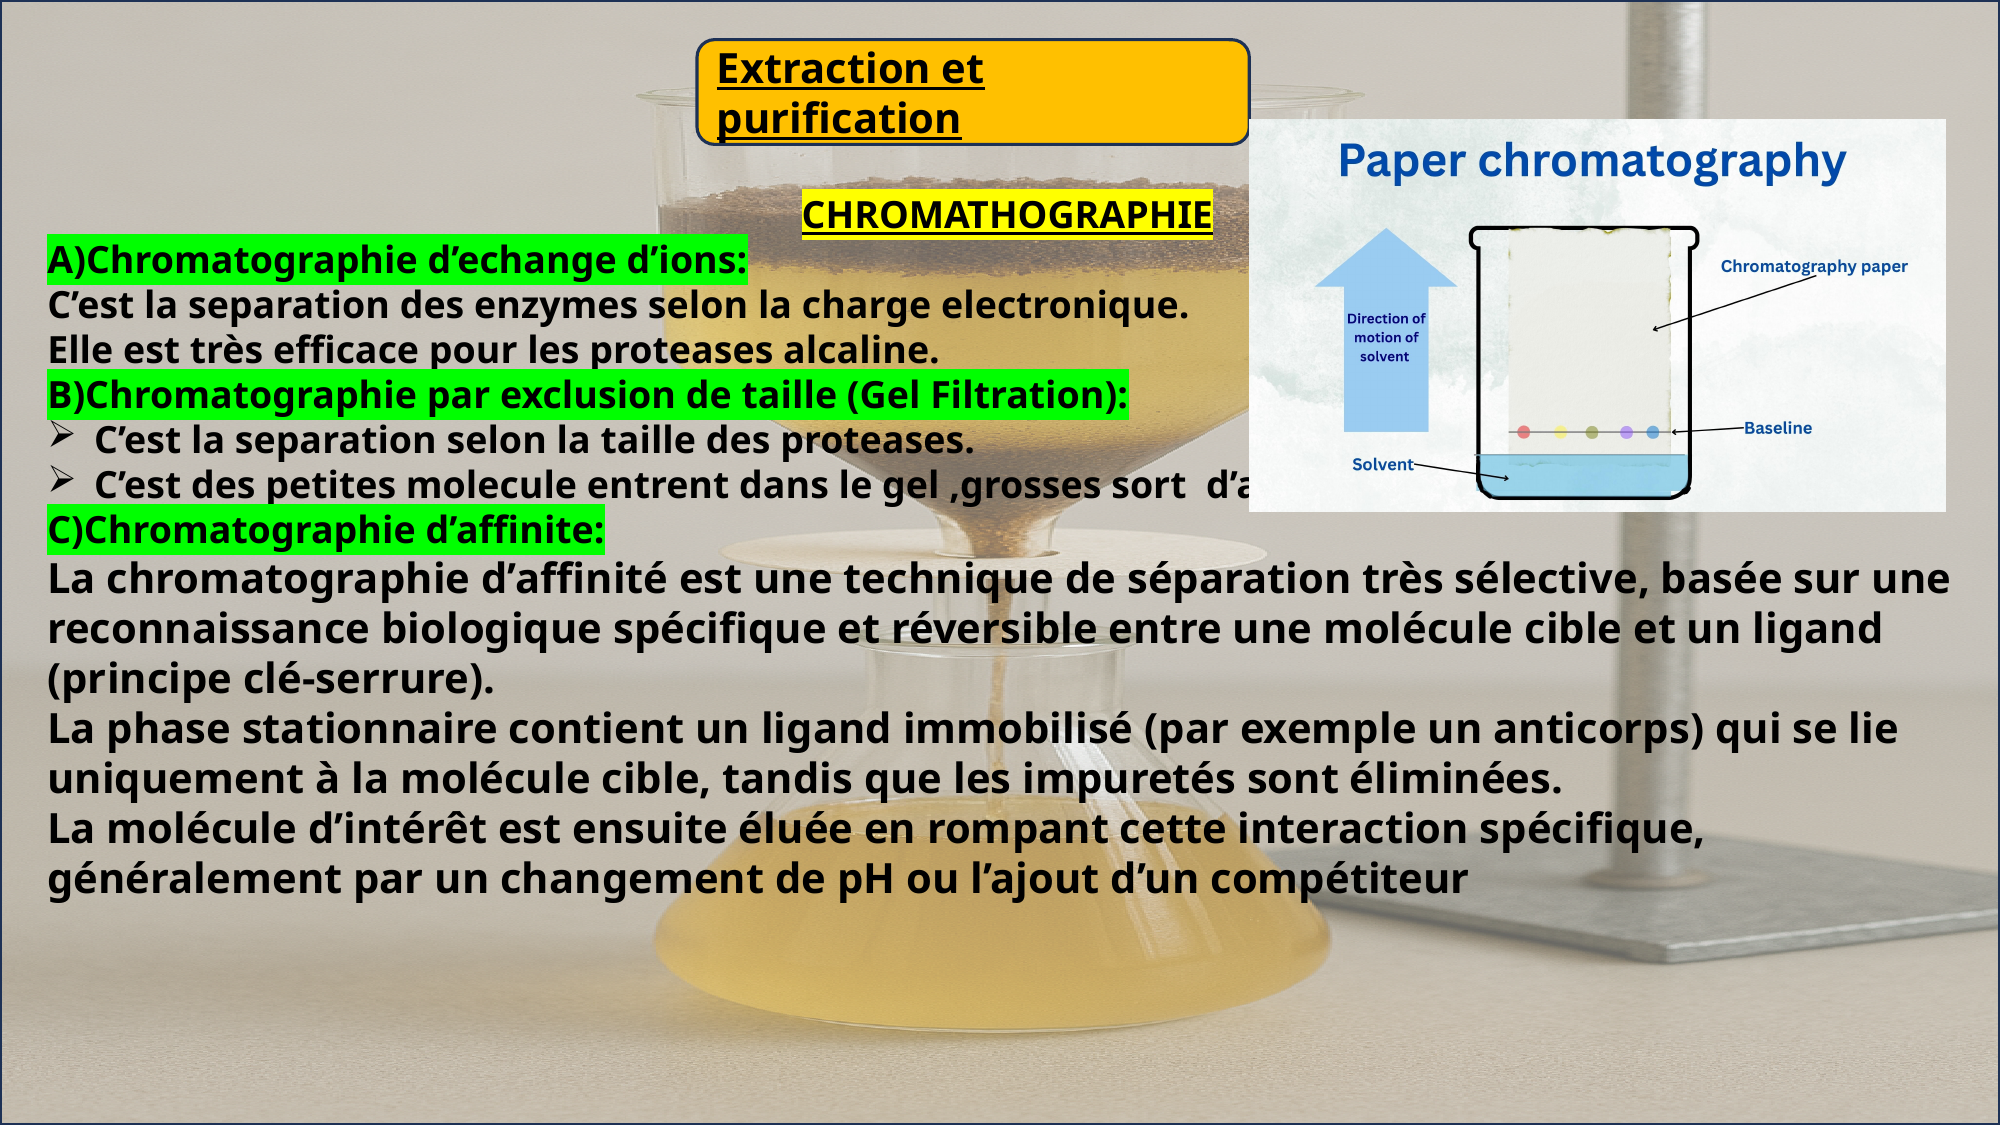

Extraction et purification
CHROMATHOGRAPHIE
A)Chromatographie d’echange d’ions:
C’est la separation des enzymes selon la charge electronique.
Elle est très efficace pour les proteases alcaline.
B)Chromatographie par exclusion de taille (Gel Filtration):
C’est la separation selon la taille des proteases.
C’est des petites molecule entrent dans le gel ,grosses sort d’abords
C)Chromatographie d’affinite:
La chromatographie d’affinité est une technique de séparation très sélective, basée sur une reconnaissance biologique spécifique et réversible entre une molécule cible et un ligand (principe clé-serrure).
La phase stationnaire contient un ligand immobilisé (par exemple un anticorps) qui se lie uniquement à la molécule cible, tandis que les impuretés sont éliminées.
La molécule d’intérêt est ensuite éluée en rompant cette interaction spécifique, généralement par un changement de pH ou l’ajout d’un compétiteur
#